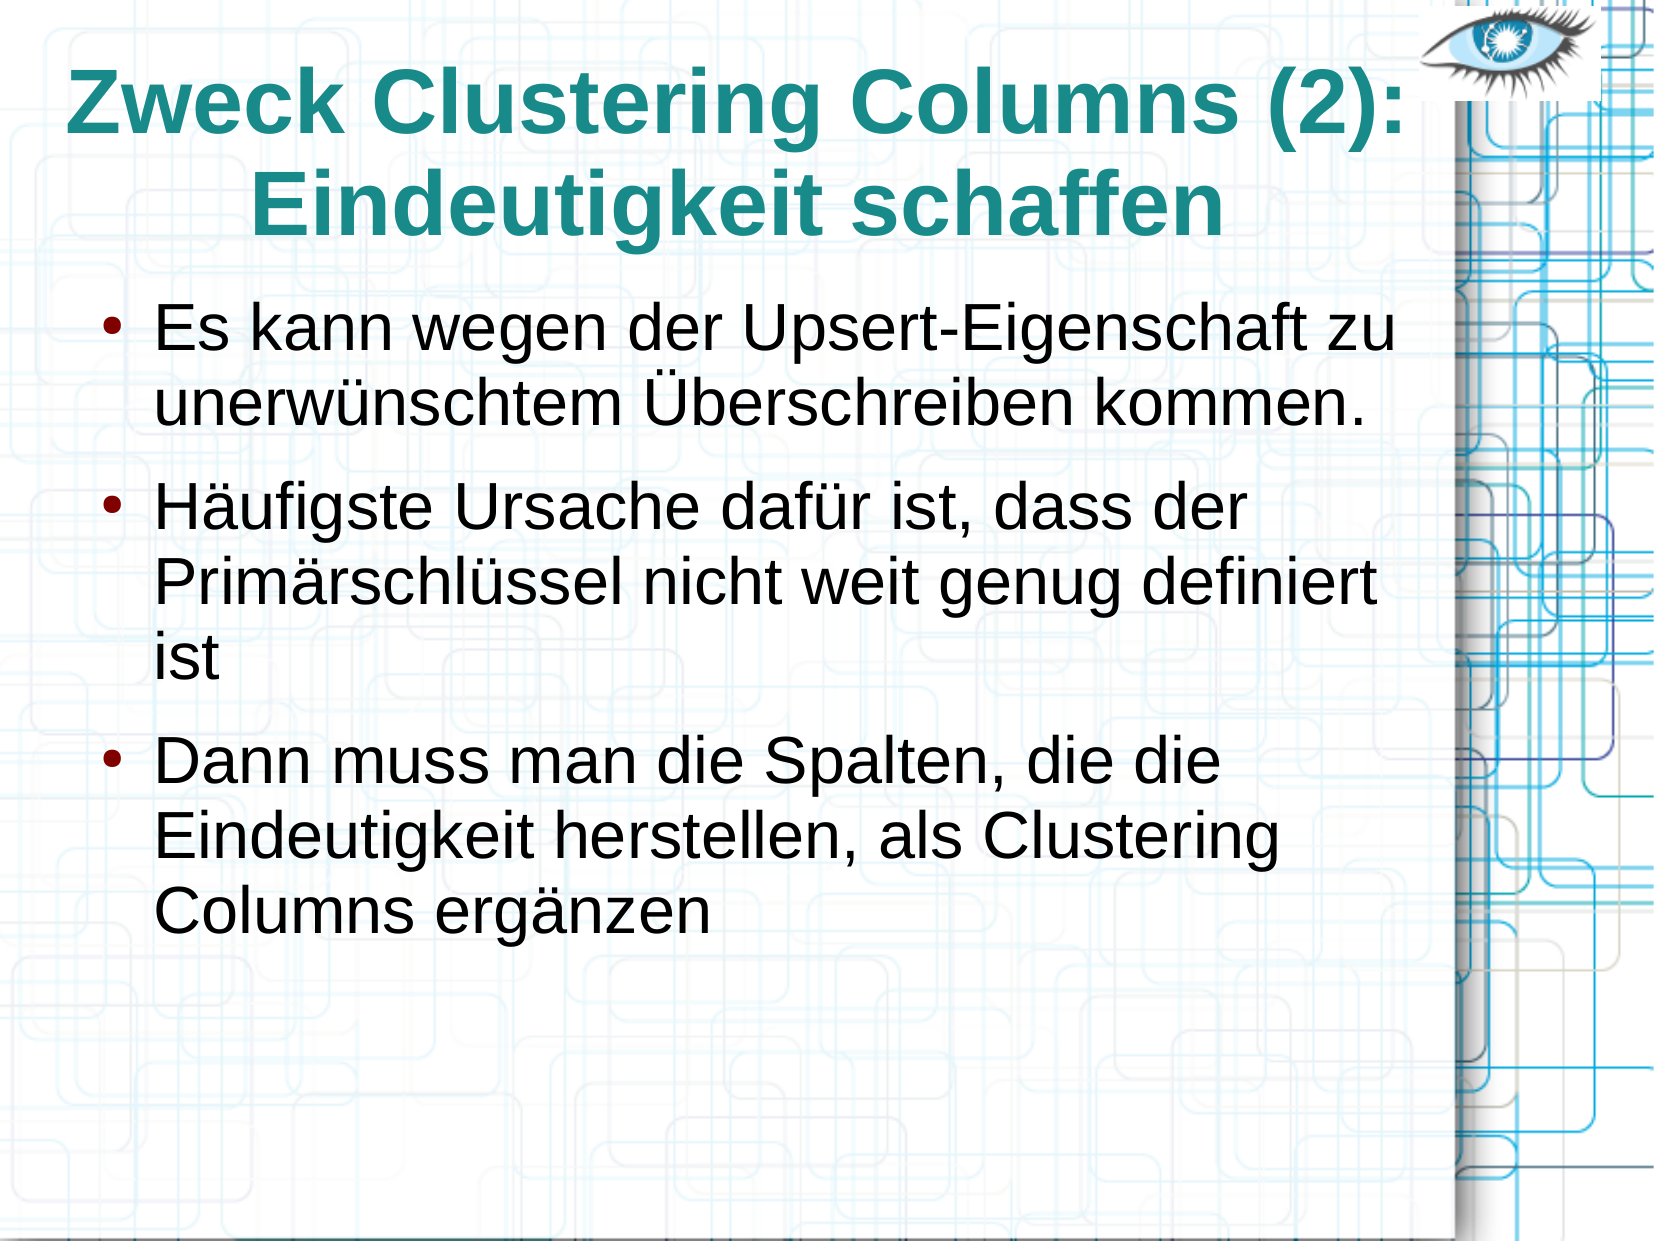

# Zweck Clustering Columns (2): Eindeutigkeit schaffen
Es kann wegen der Upsert-Eigenschaft zu unerwünschtem Überschreiben kommen.
Häufigste Ursache dafür ist, dass der Primärschlüssel nicht weit genug definiert ist
Dann muss man die Spalten, die die Eindeutigkeit herstellen, als Clustering Columns ergänzen